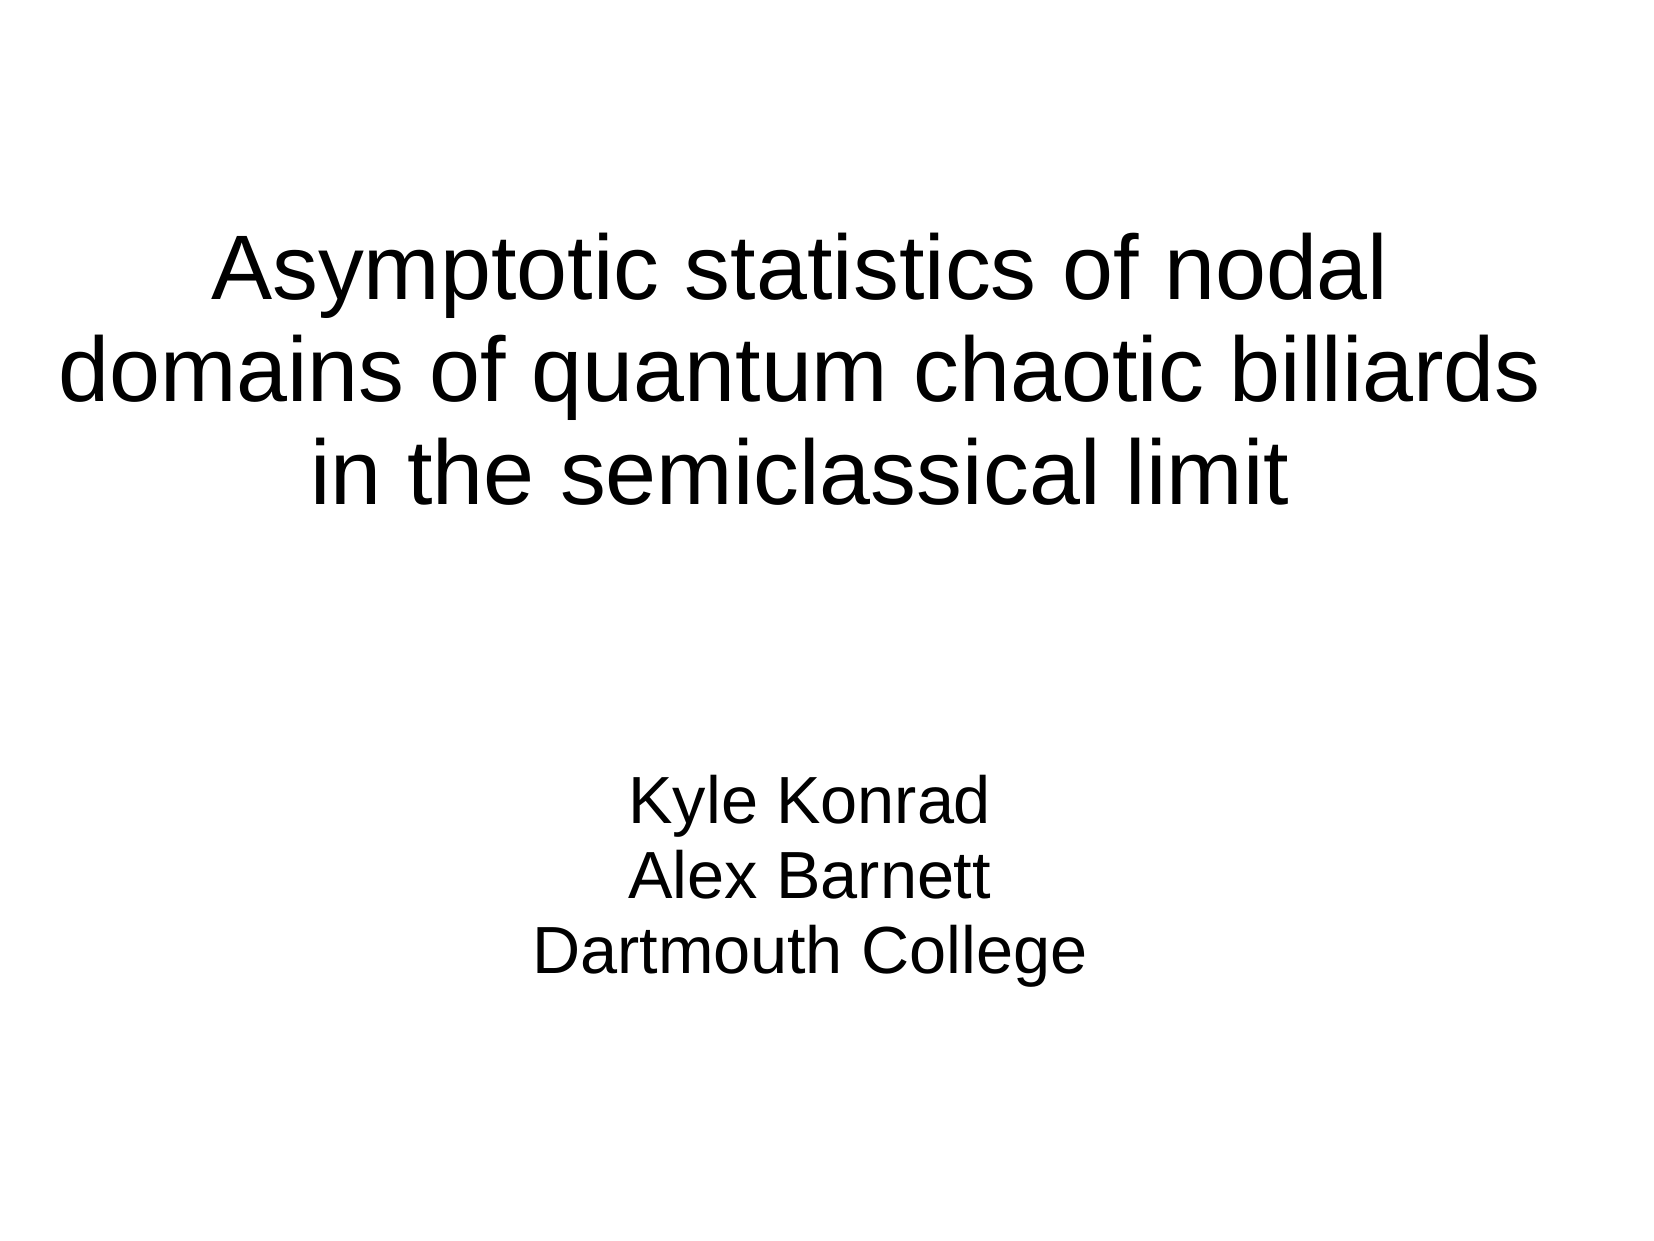

# Asymptotic statistics of nodal domains of quantum chaotic billiards in the semiclassical limit
Kyle Konrad
Alex Barnett
Dartmouth College